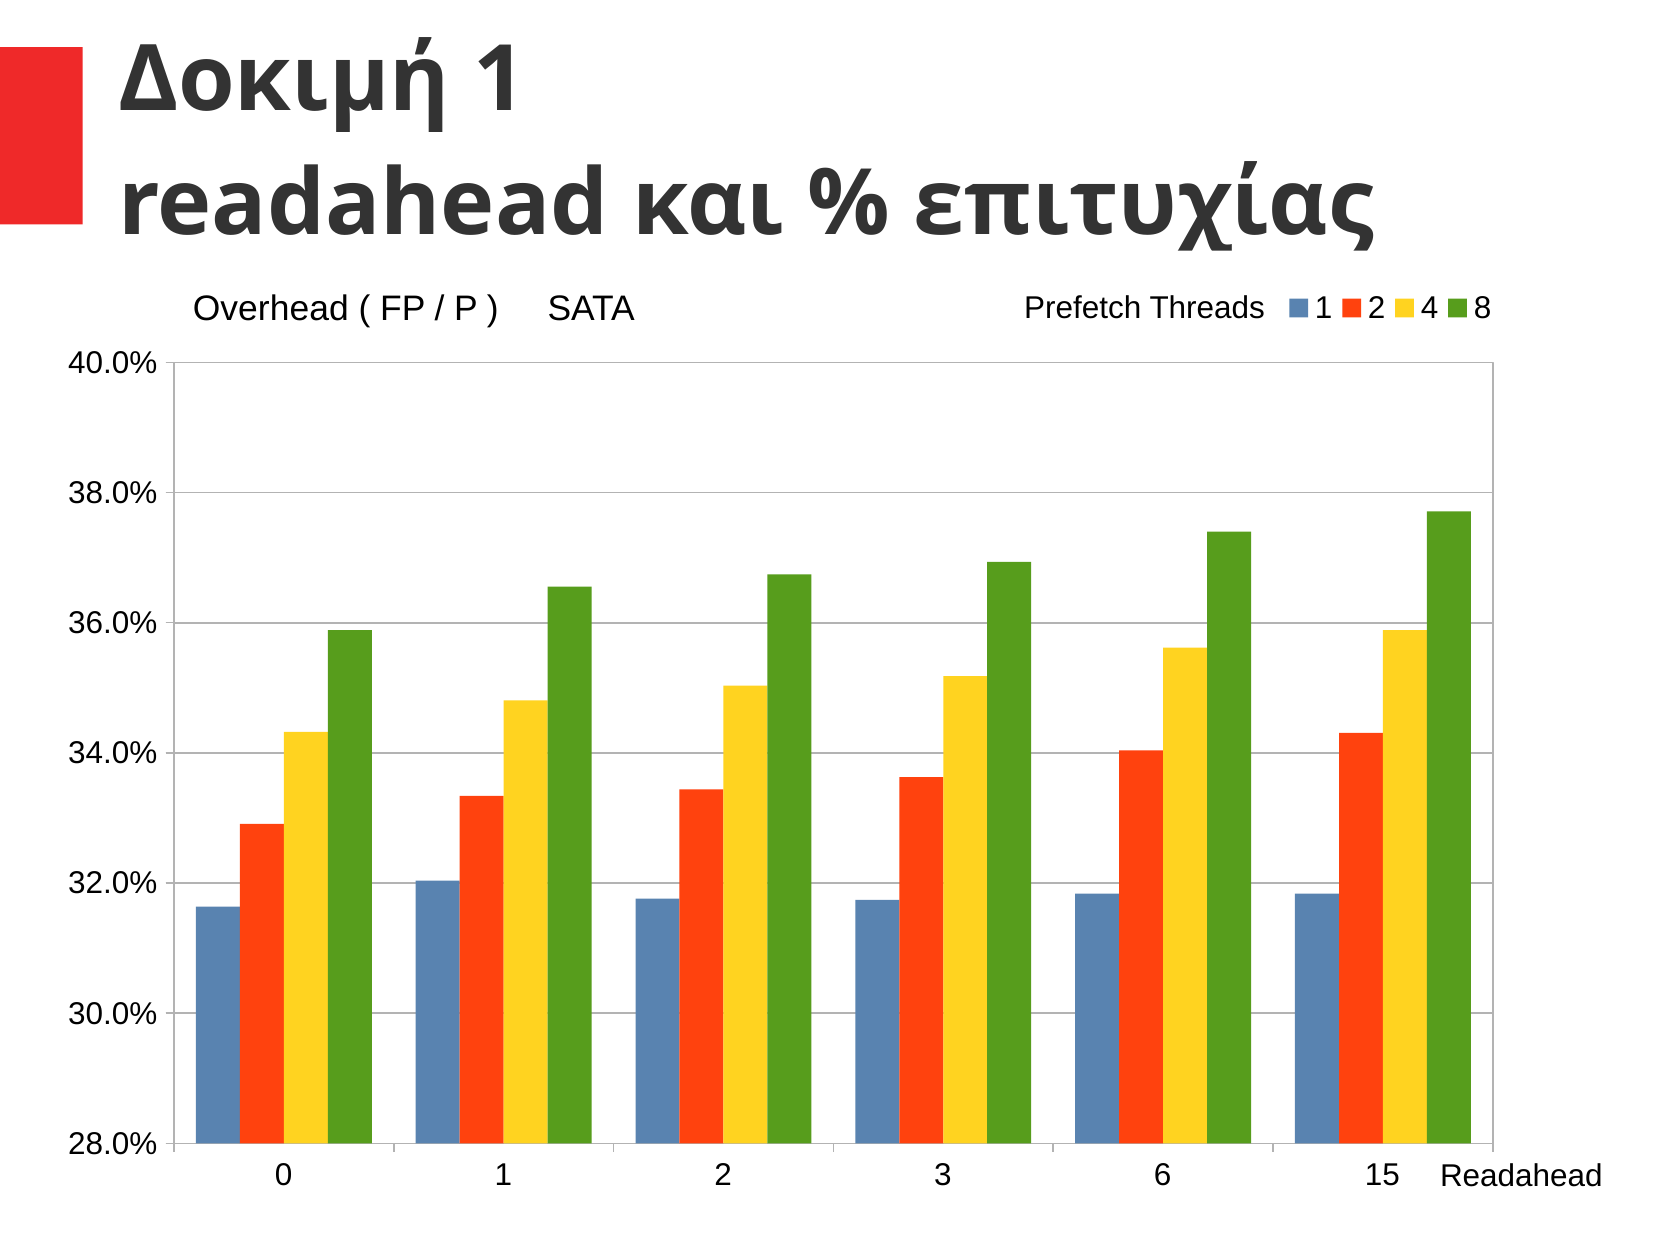

# Δοκιμή 1 readahead και % επιτυχίας
42